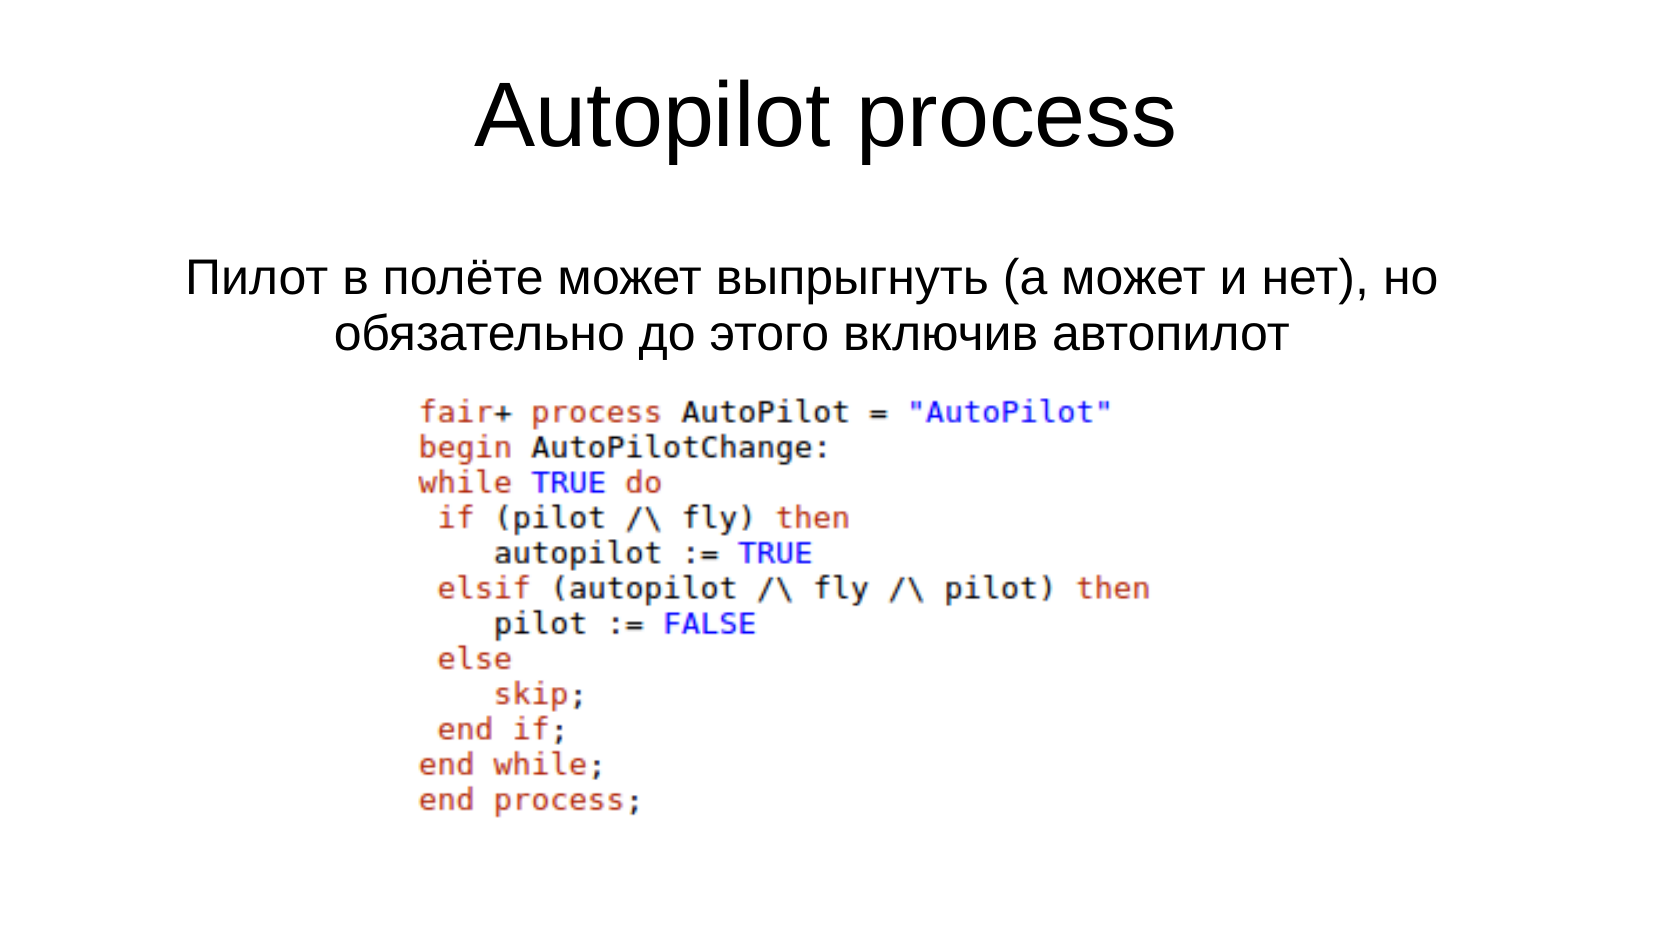

# Autopilot process
Пилот в полёте может выпрыгнуть (а может и нет), но обязательно до этого включив автопилот